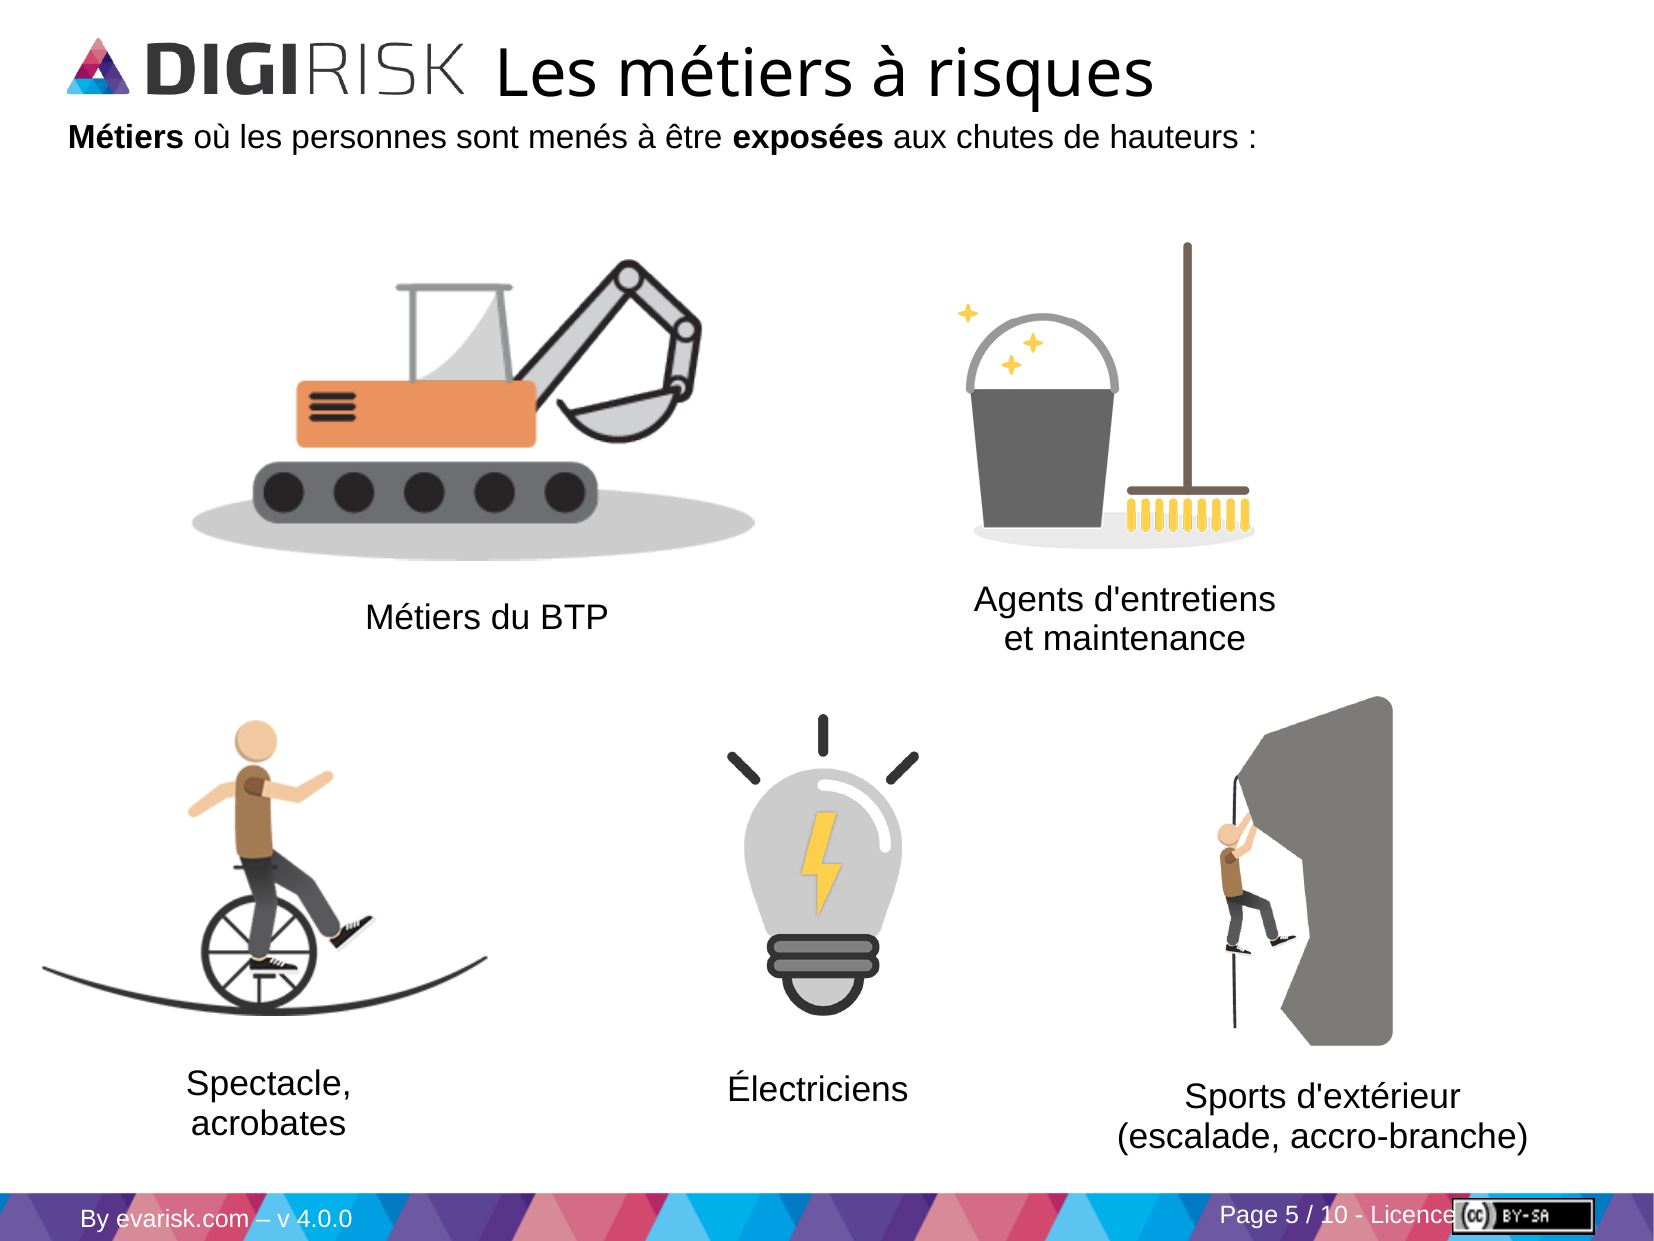

# Les métiers à risques
Métiers où les personnes sont menés à être exposées aux chutes de hauteurs :
Agents d'entretiens
et maintenance
Métiers du BTP
Spectacle, acrobates
Électriciens
Sports d'extérieur
(escalade, accro-branche)